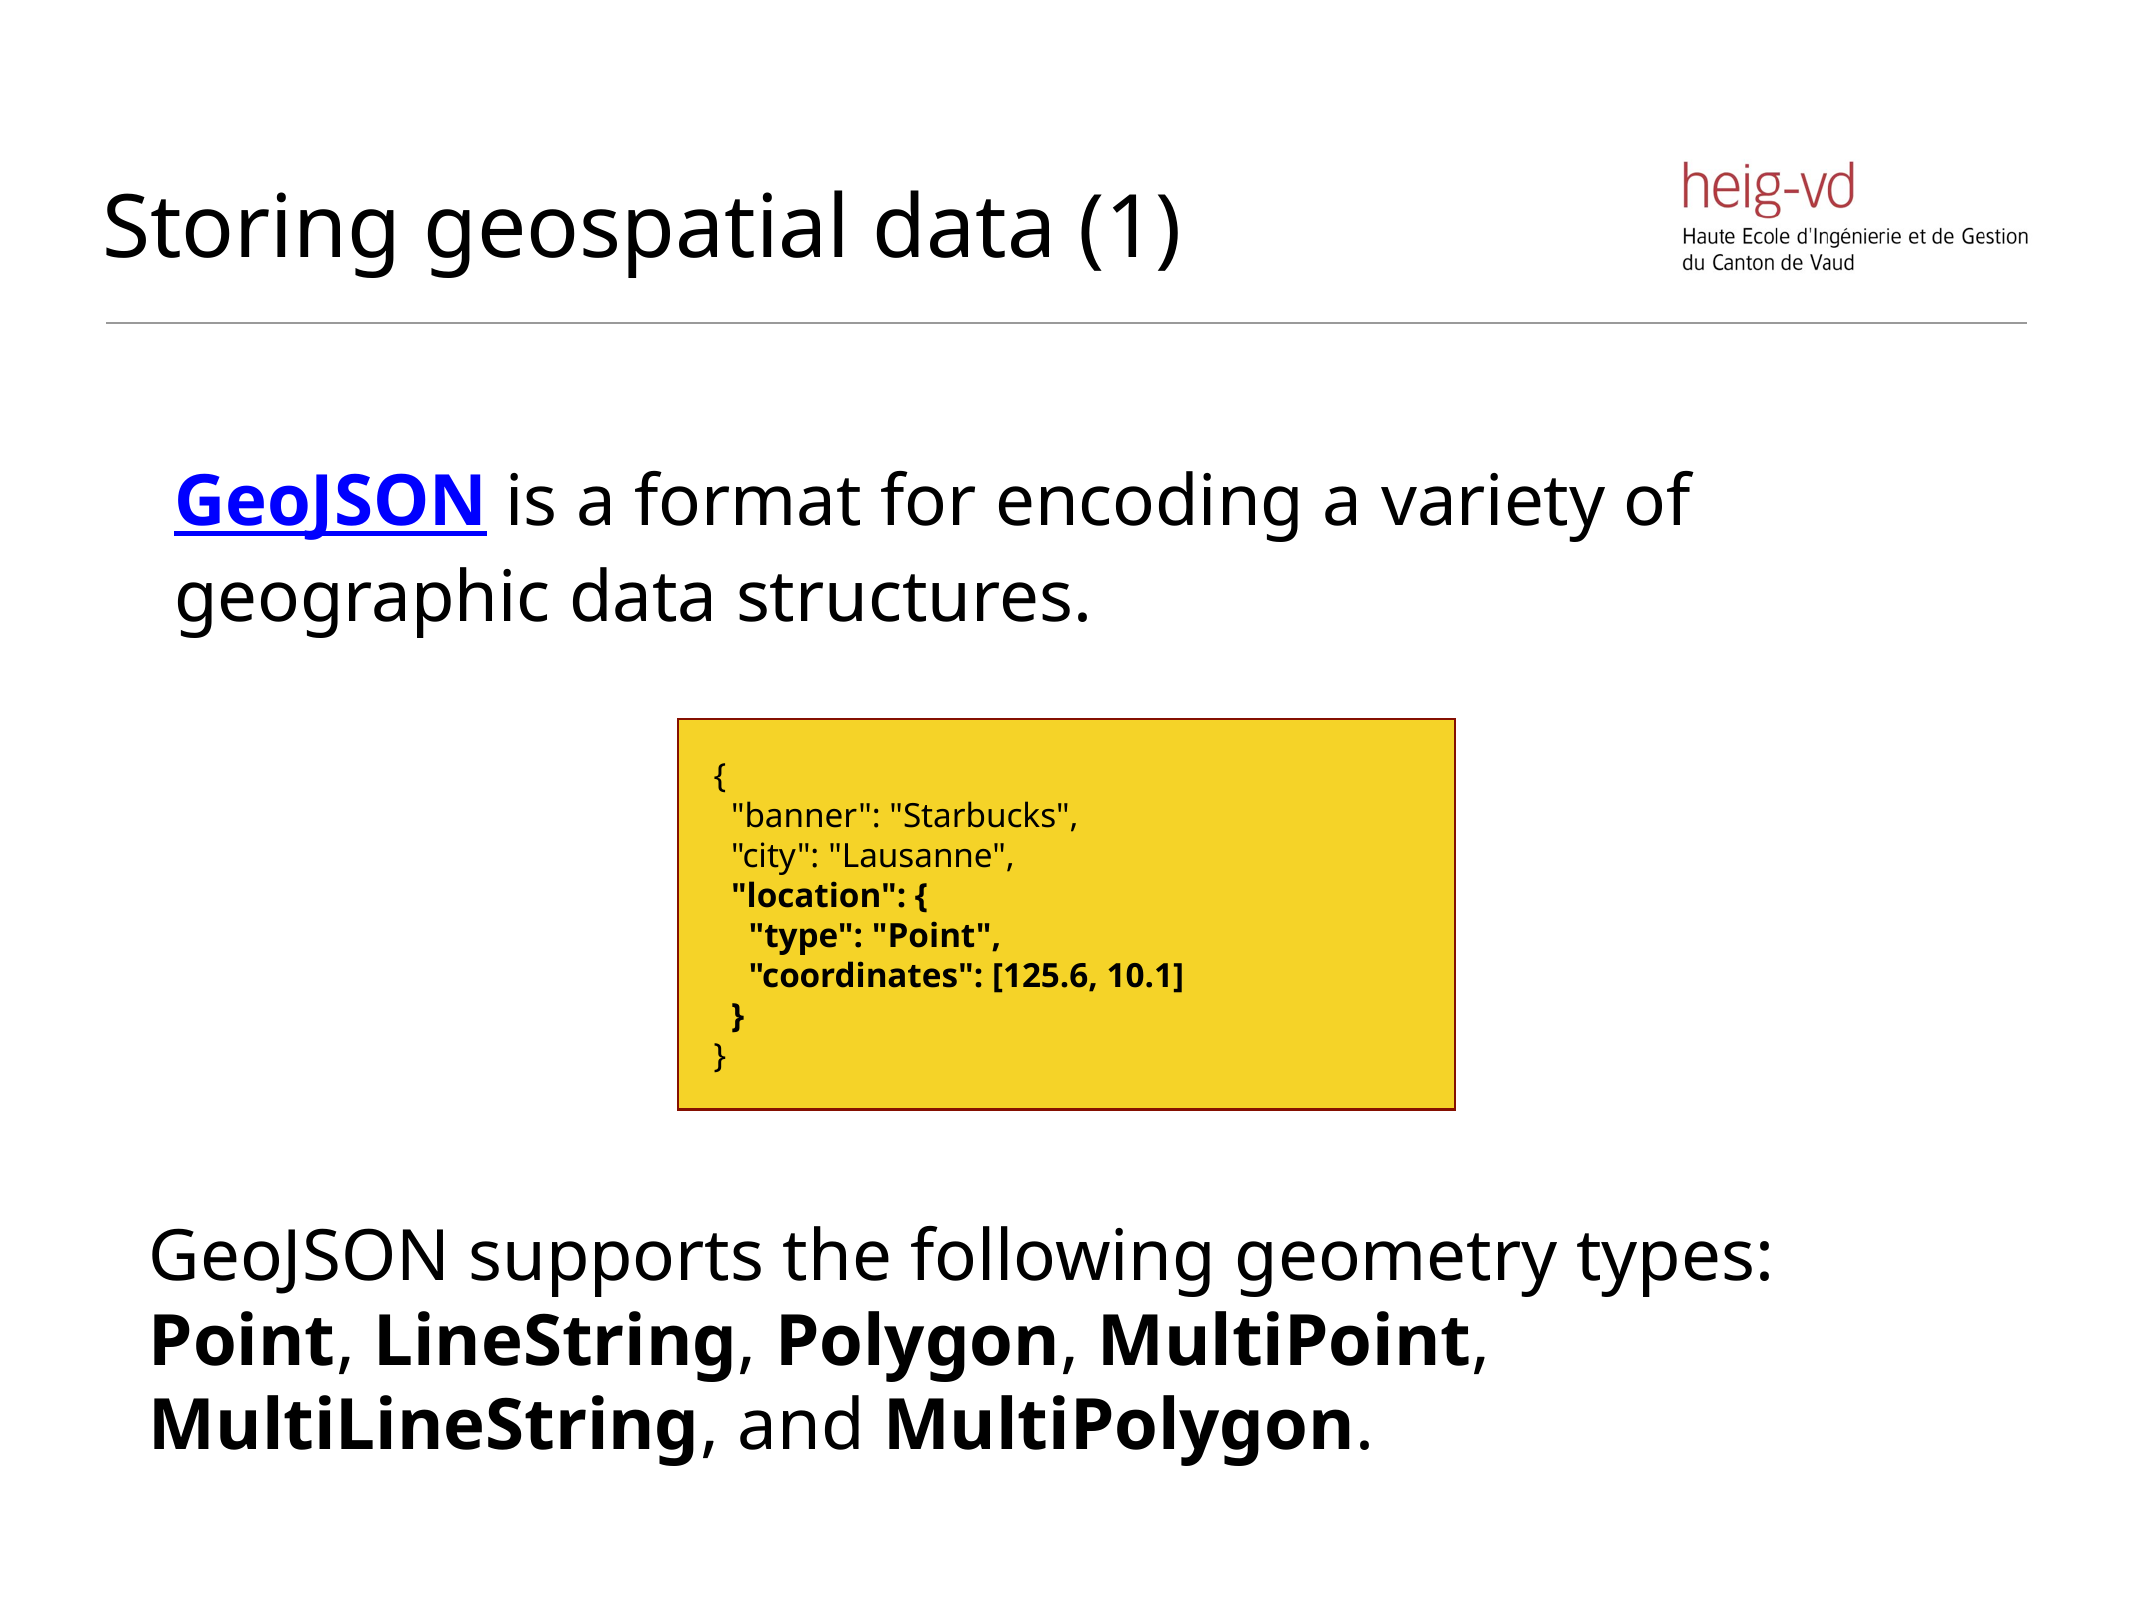

# Storing geospatial data (1)
GeoJSON is a format for encoding a variety of geographic data structures.
{
 "banner": "Starbucks",
 "city": "Lausanne",
 "location": {
 "type": "Point",
 "coordinates": [125.6, 10.1]
 }
}
GeoJSON supports the following geometry types: Point, LineString, Polygon, MultiPoint, MultiLineString, and MultiPolygon.